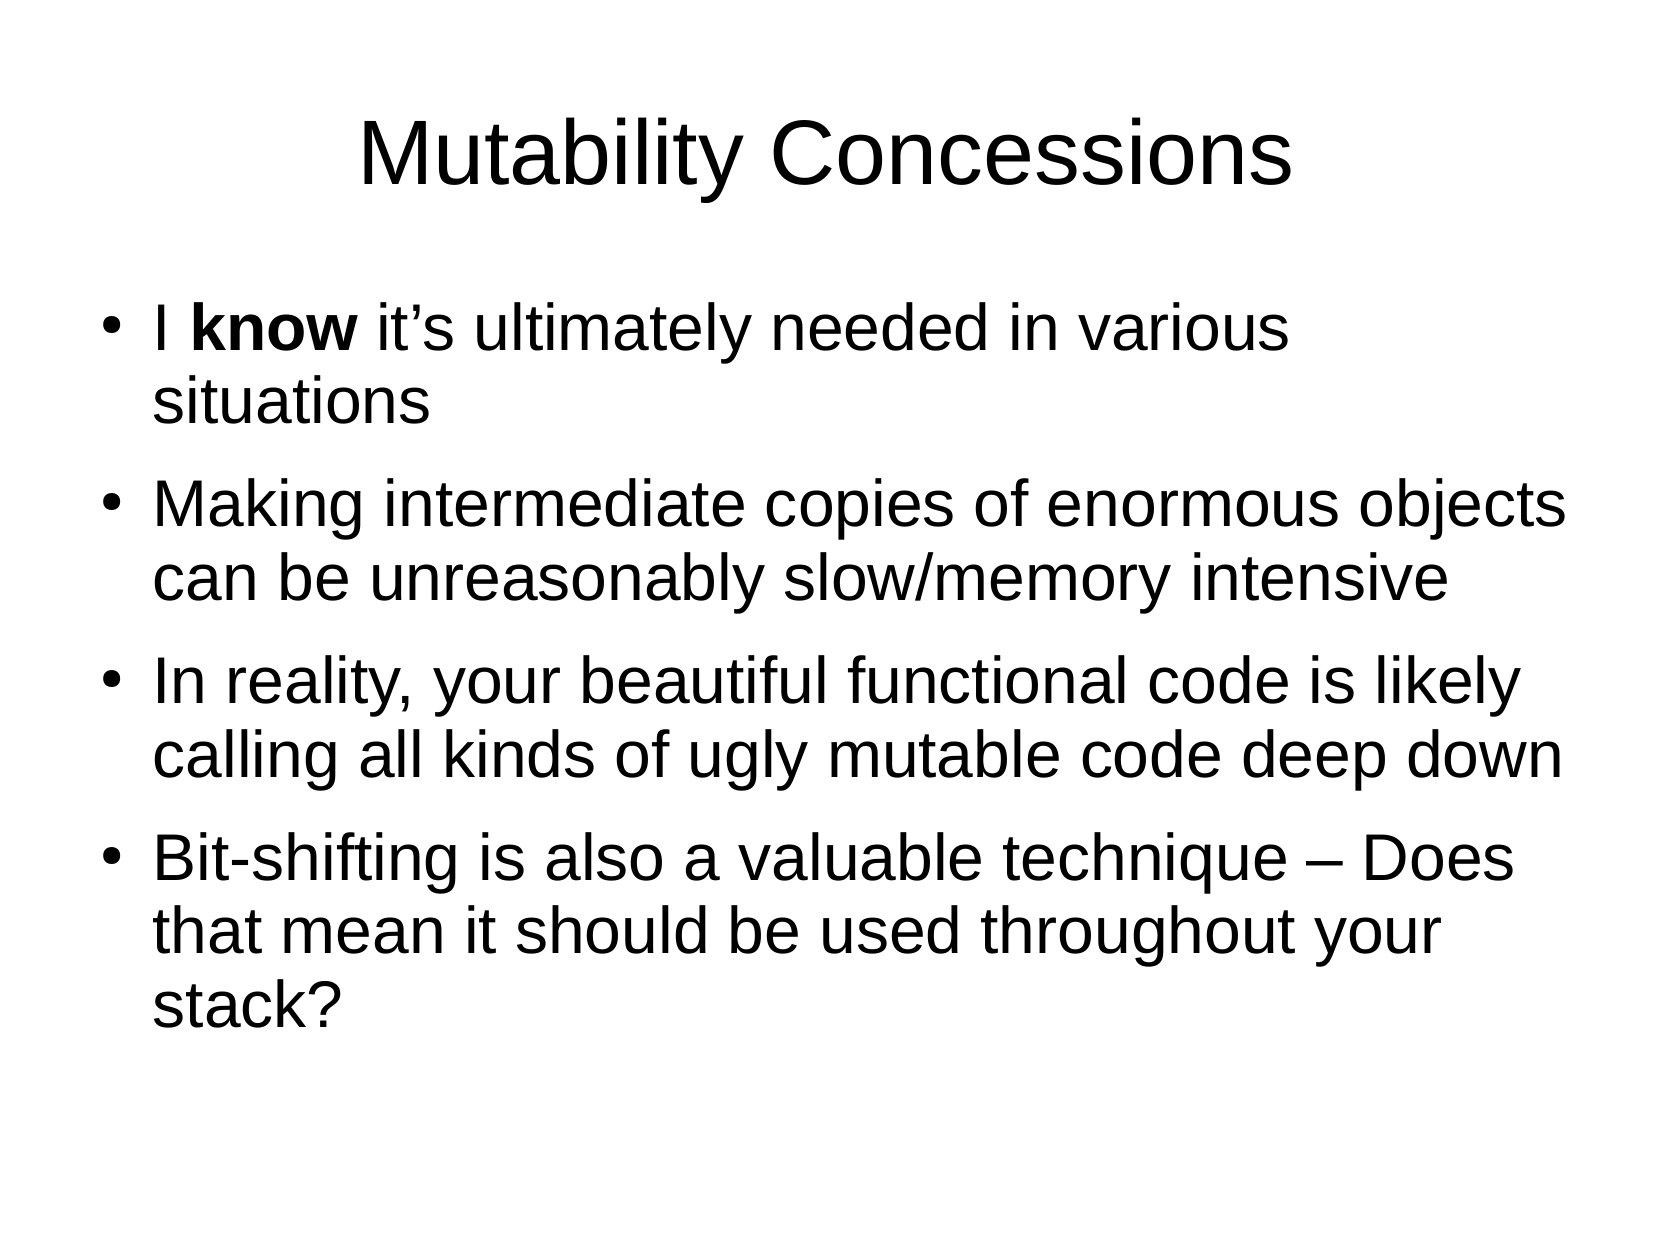

# Mutability Concessions
I know it’s ultimately needed in various situations
Making intermediate copies of enormous objects can be unreasonably slow/memory intensive
In reality, your beautiful functional code is likely calling all kinds of ugly mutable code deep down
Bit-shifting is also a valuable technique – Does that mean it should be used throughout your stack?